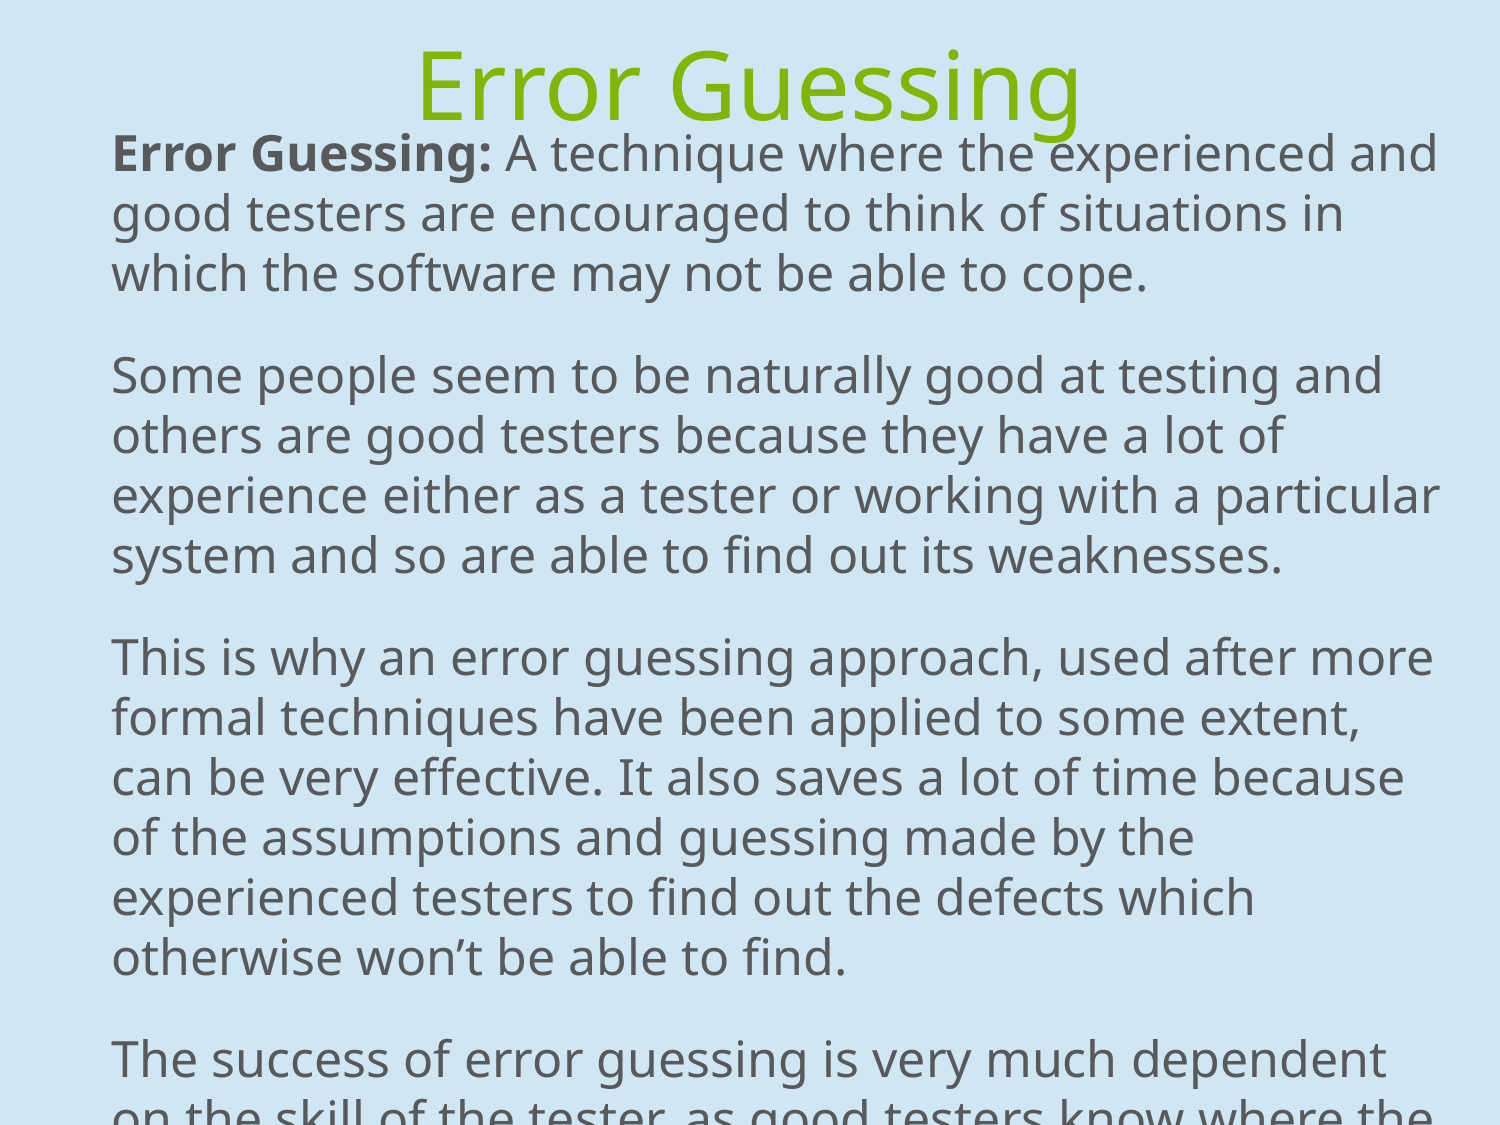

# Error Guessing
Error Guessing: A technique where the experienced and good testers are encouraged to think of situations in which the software may not be able to cope.
Some people seem to be naturally good at testing and others are good testers because they have a lot of experience either as a tester or working with a particular system and so are able to find out its weaknesses.
This is why an error guessing approach, used after more formal techniques have been applied to some extent, can be very effective. It also saves a lot of time because of the assumptions and guessing made by the experienced testers to find out the defects which otherwise won’t be able to find.
The success of error guessing is very much dependent on the skill of the tester, as good testers know where the defects are most likely to be.
This is why an error guessing approach, used after more formal techniques have been applied to some extent, can be very effective.